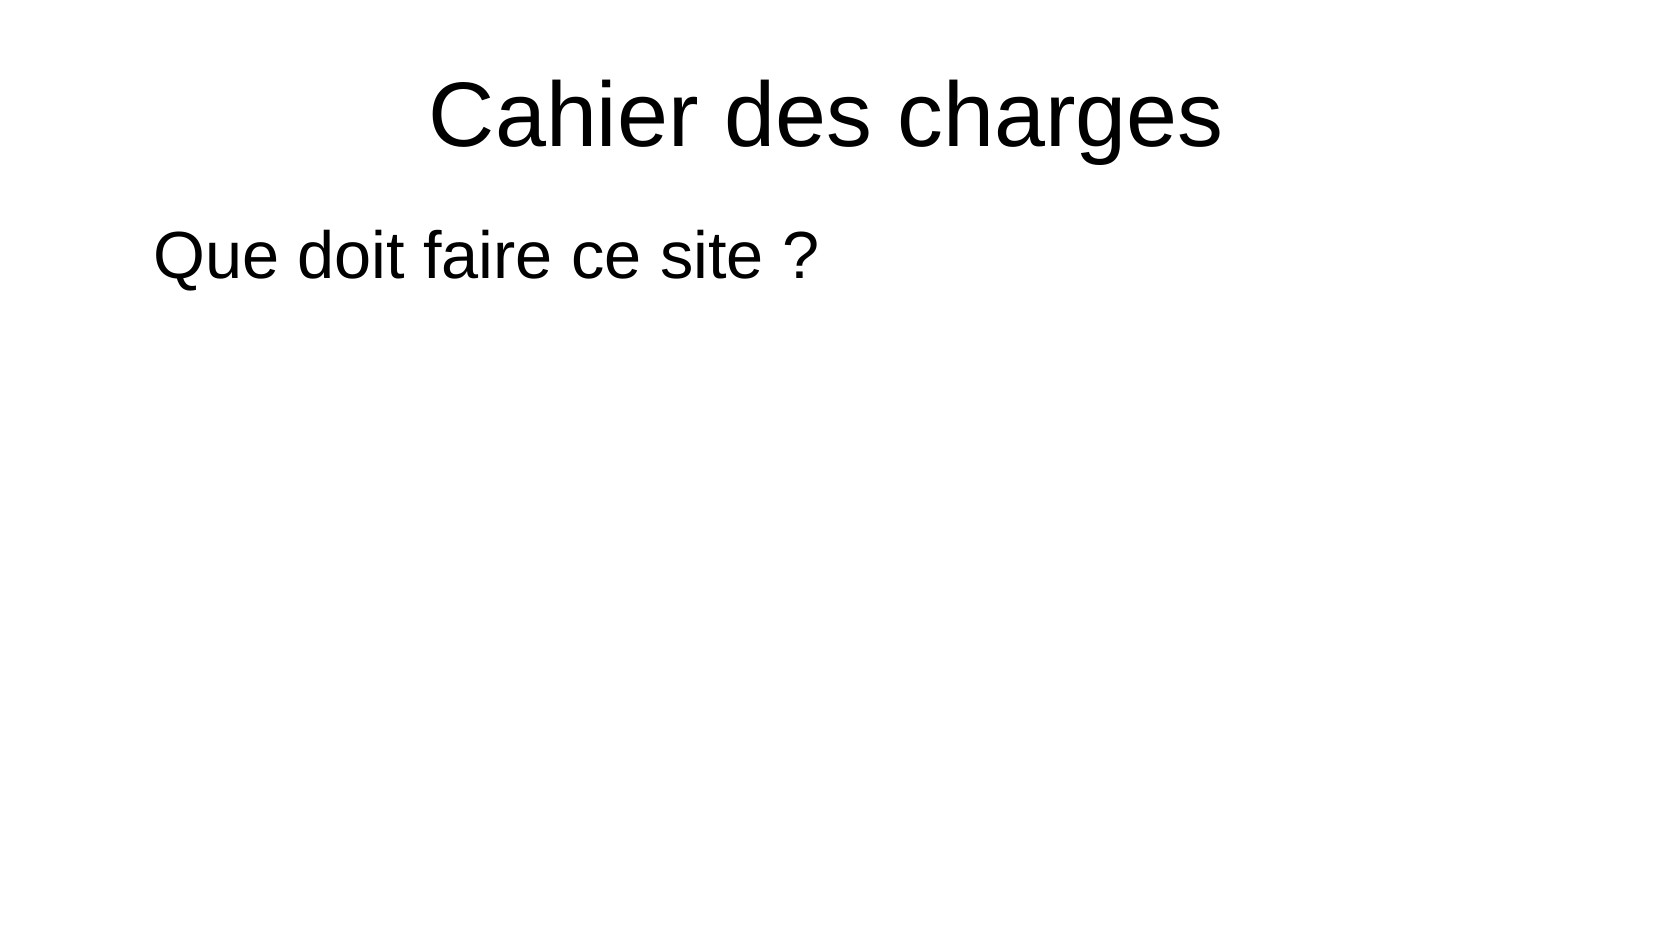

# Cahier des charges
Que doit faire ce site ?